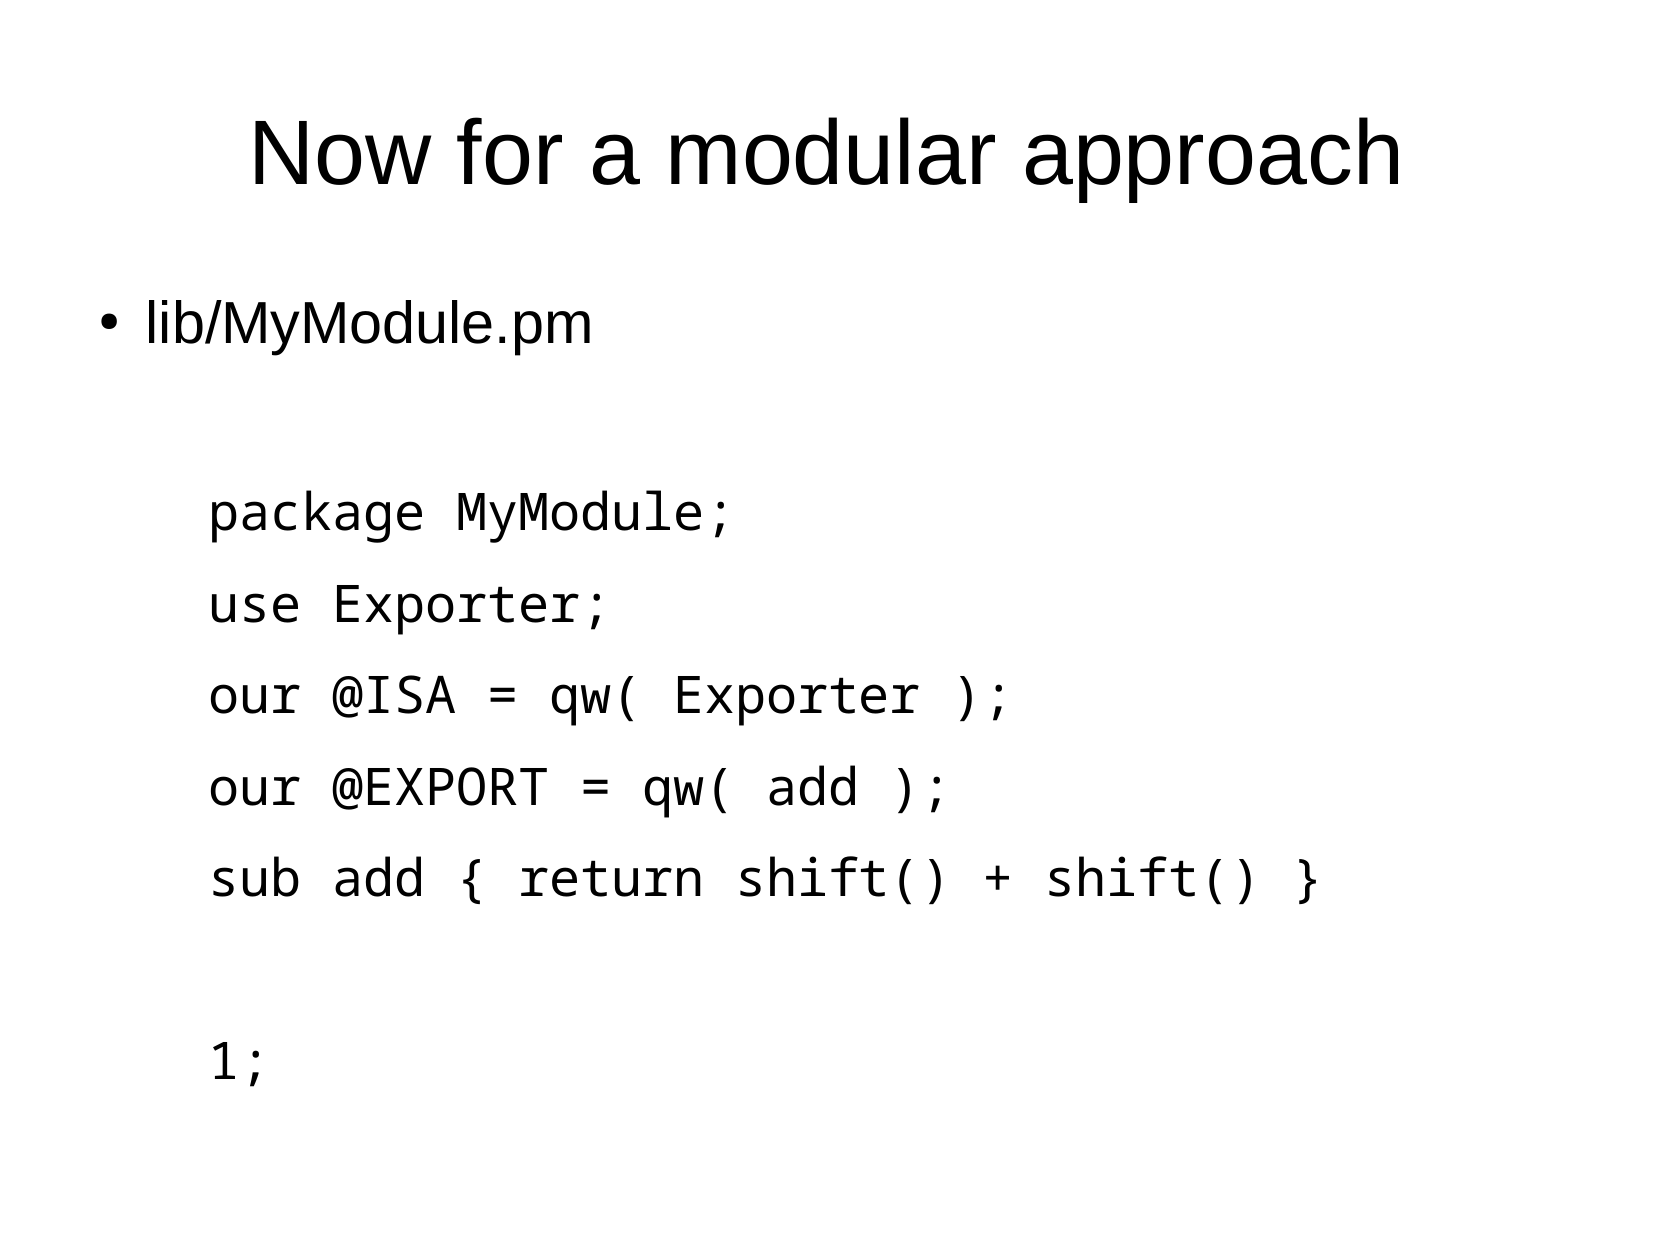

# Now for a modular approach
lib/MyModule.pm
package MyModule;
use Exporter;
our @ISA = qw( Exporter );
our @EXPORT = qw( add );
sub add { return shift() + shift() }
1;